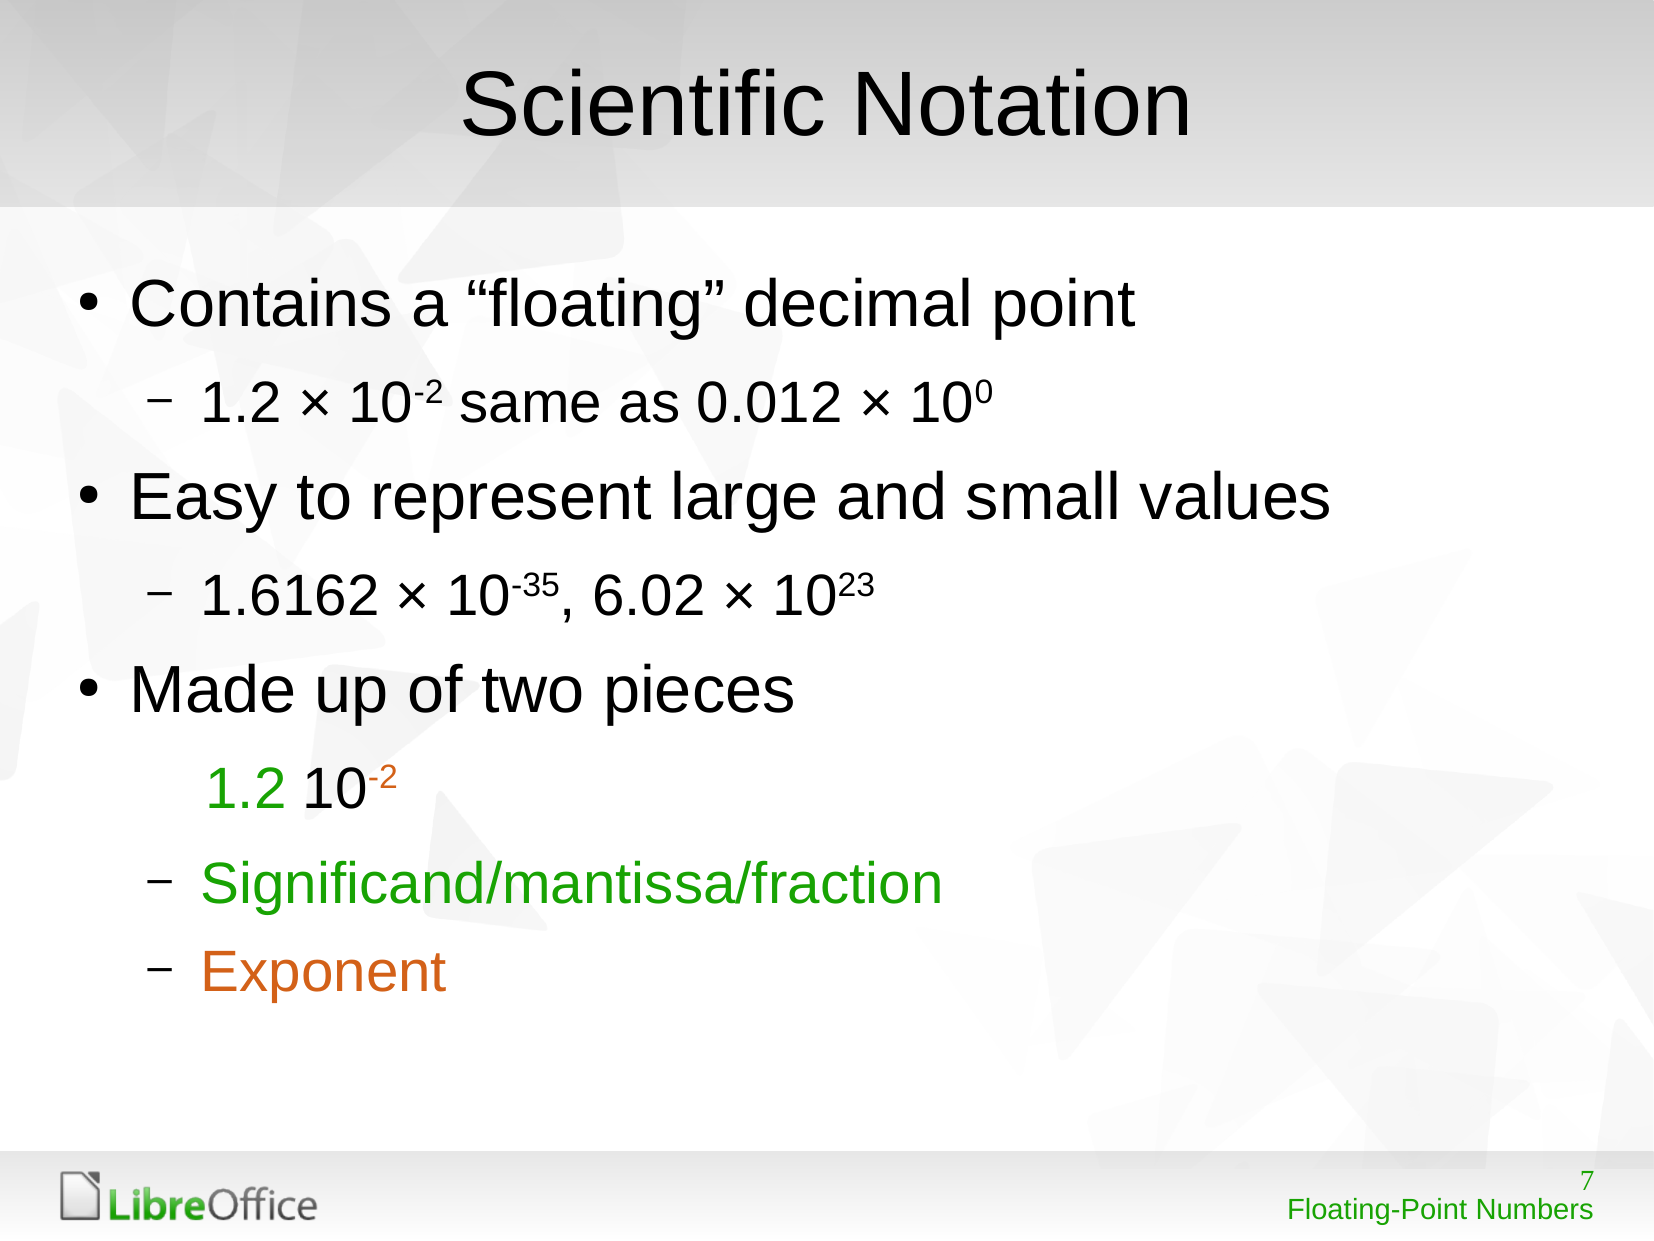

# Scientific Notation
Contains a “floating” decimal point
1.2 × 10-2 same as 0.012 × 100
Easy to represent large and small values
1.6162 × 10-35, 6.02 × 1023
Made up of two pieces
 1.2 10-2
Significand/mantissa/fraction
Exponent
7
Floating-Point Numbers